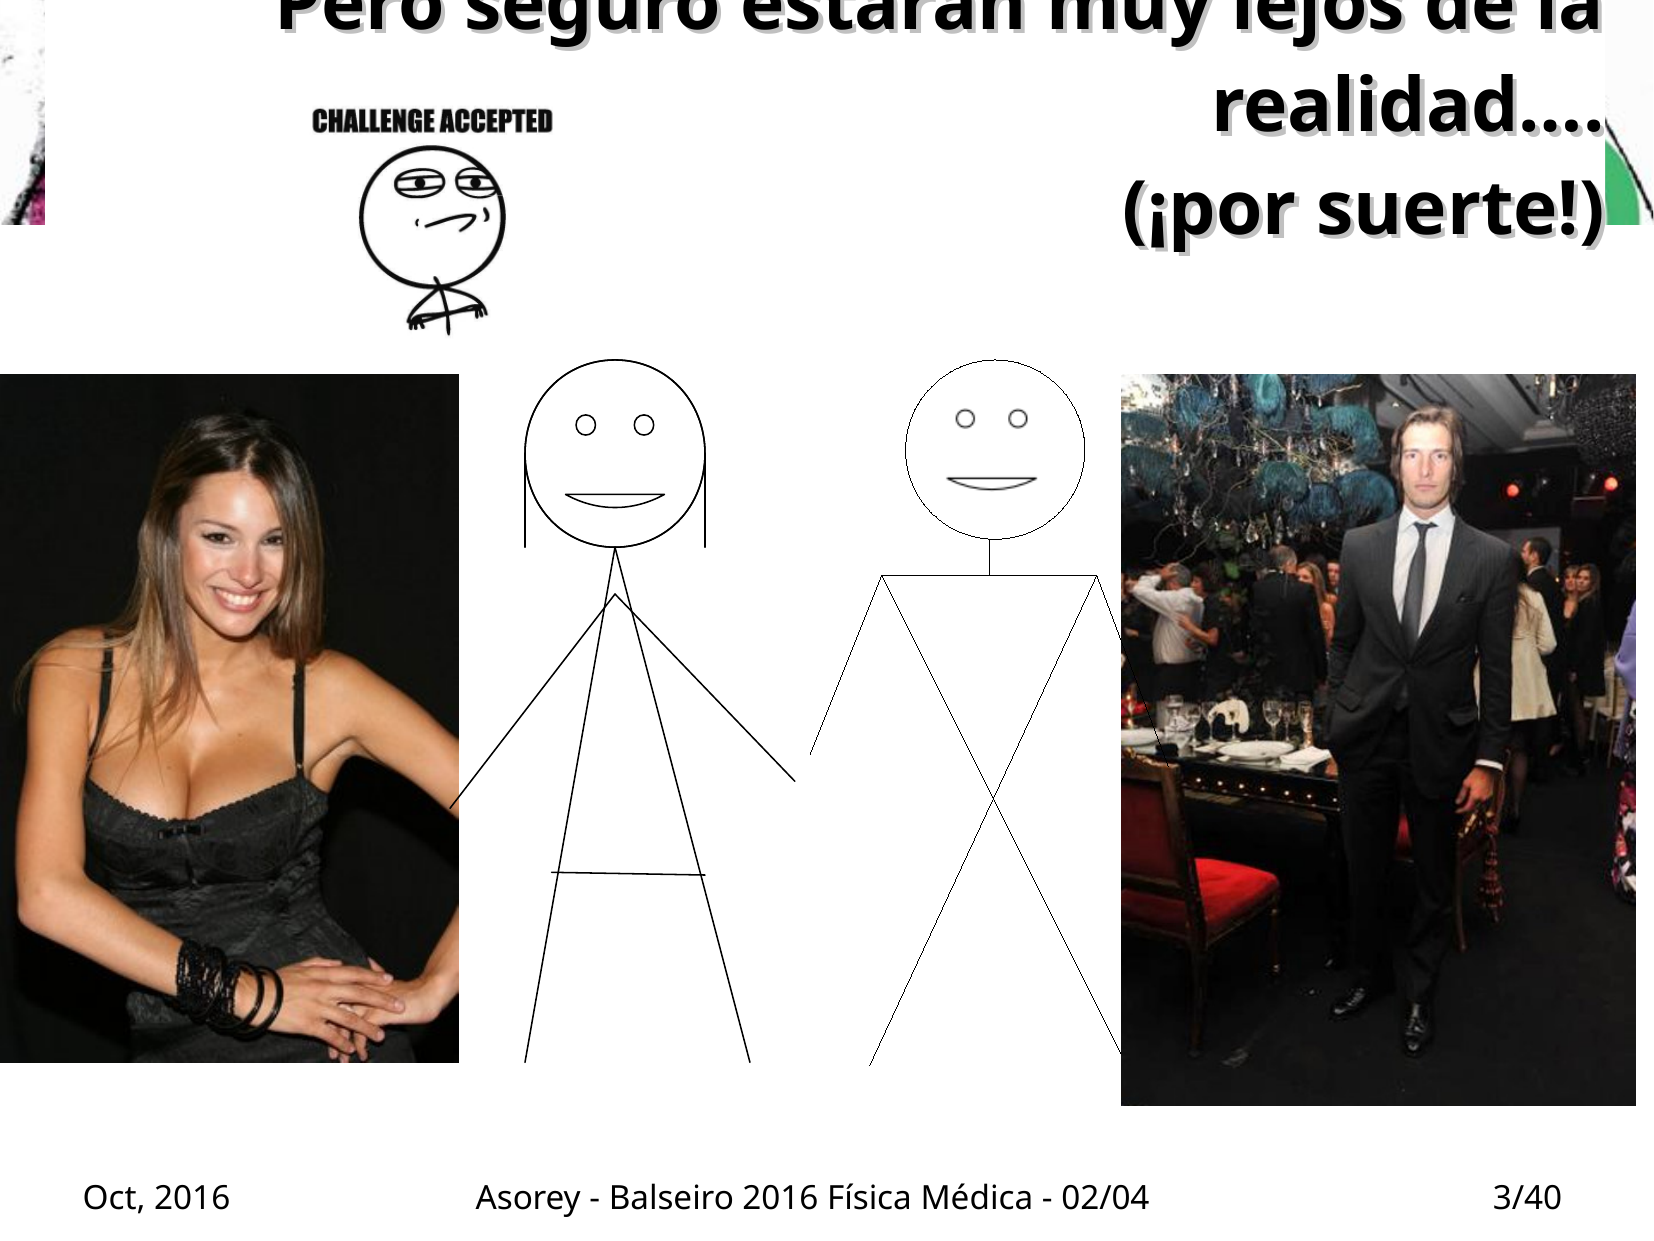

# Pero seguro estarán muy lejos de la realidad…. (¡por suerte!)
Oct, 2016
Asorey - Balseiro 2016 Física Médica - 02/04
3